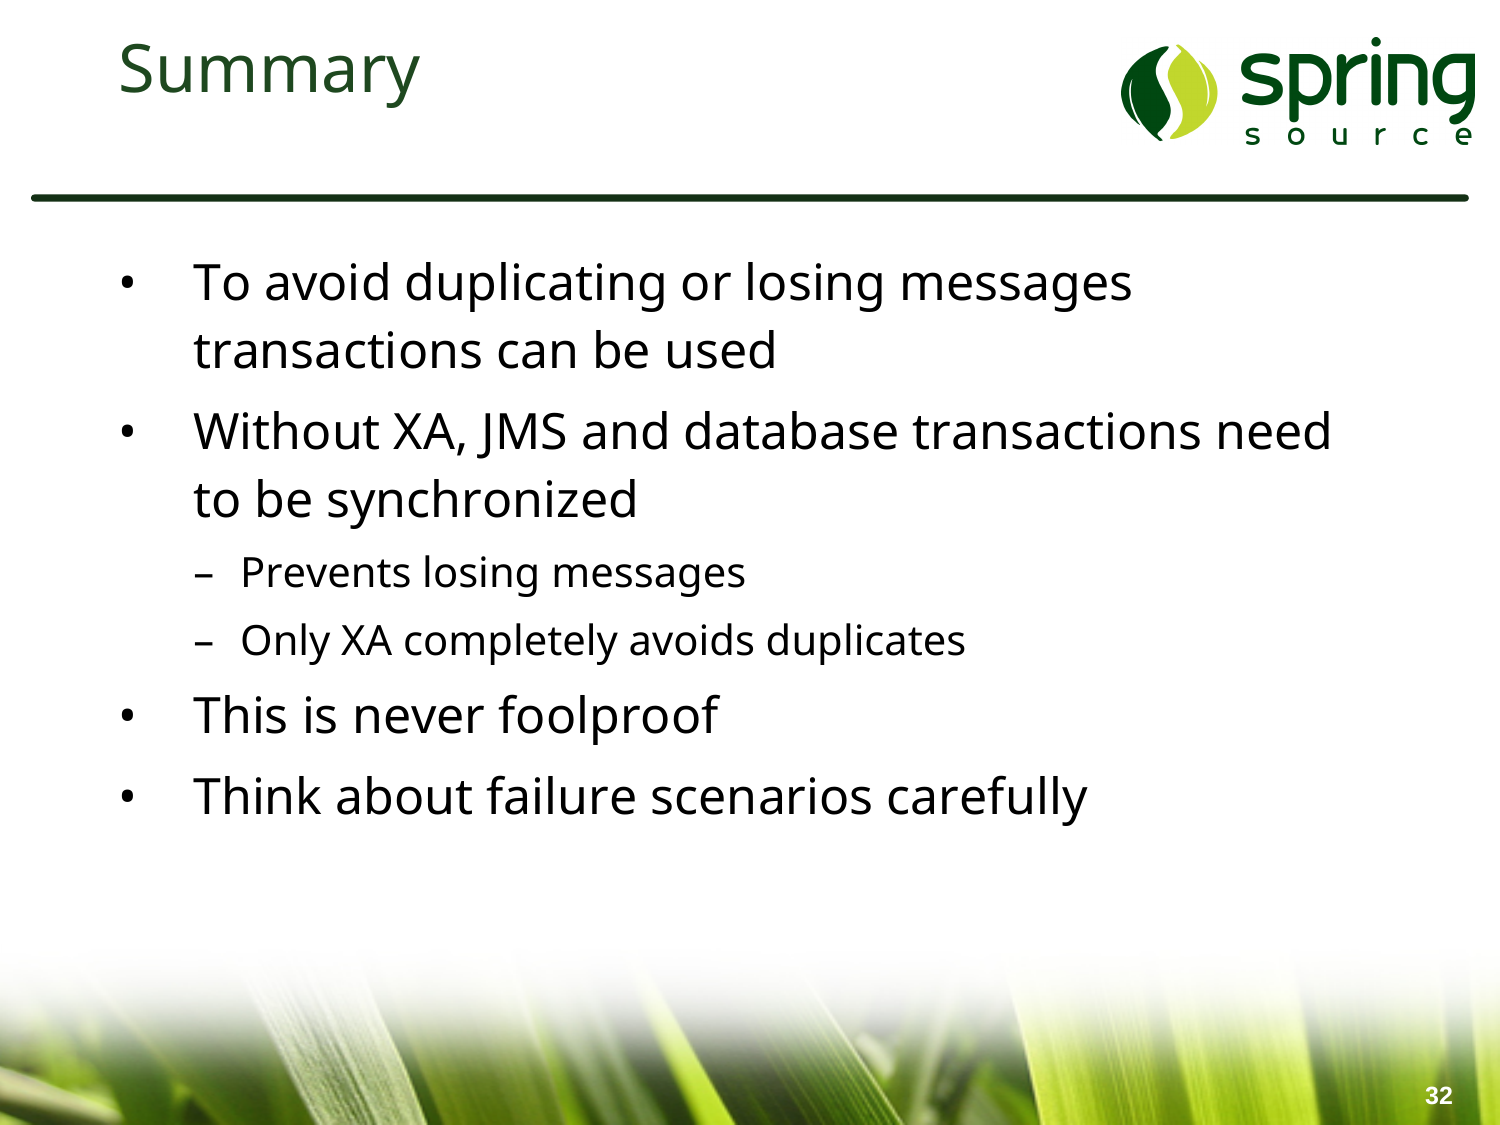

# Summary
To avoid duplicating or losing messages transactions can be used
Without XA, JMS and database transactions need to be synchronized
Prevents losing messages
Only XA completely avoids duplicates
This is never foolproof
Think about failure scenarios carefully